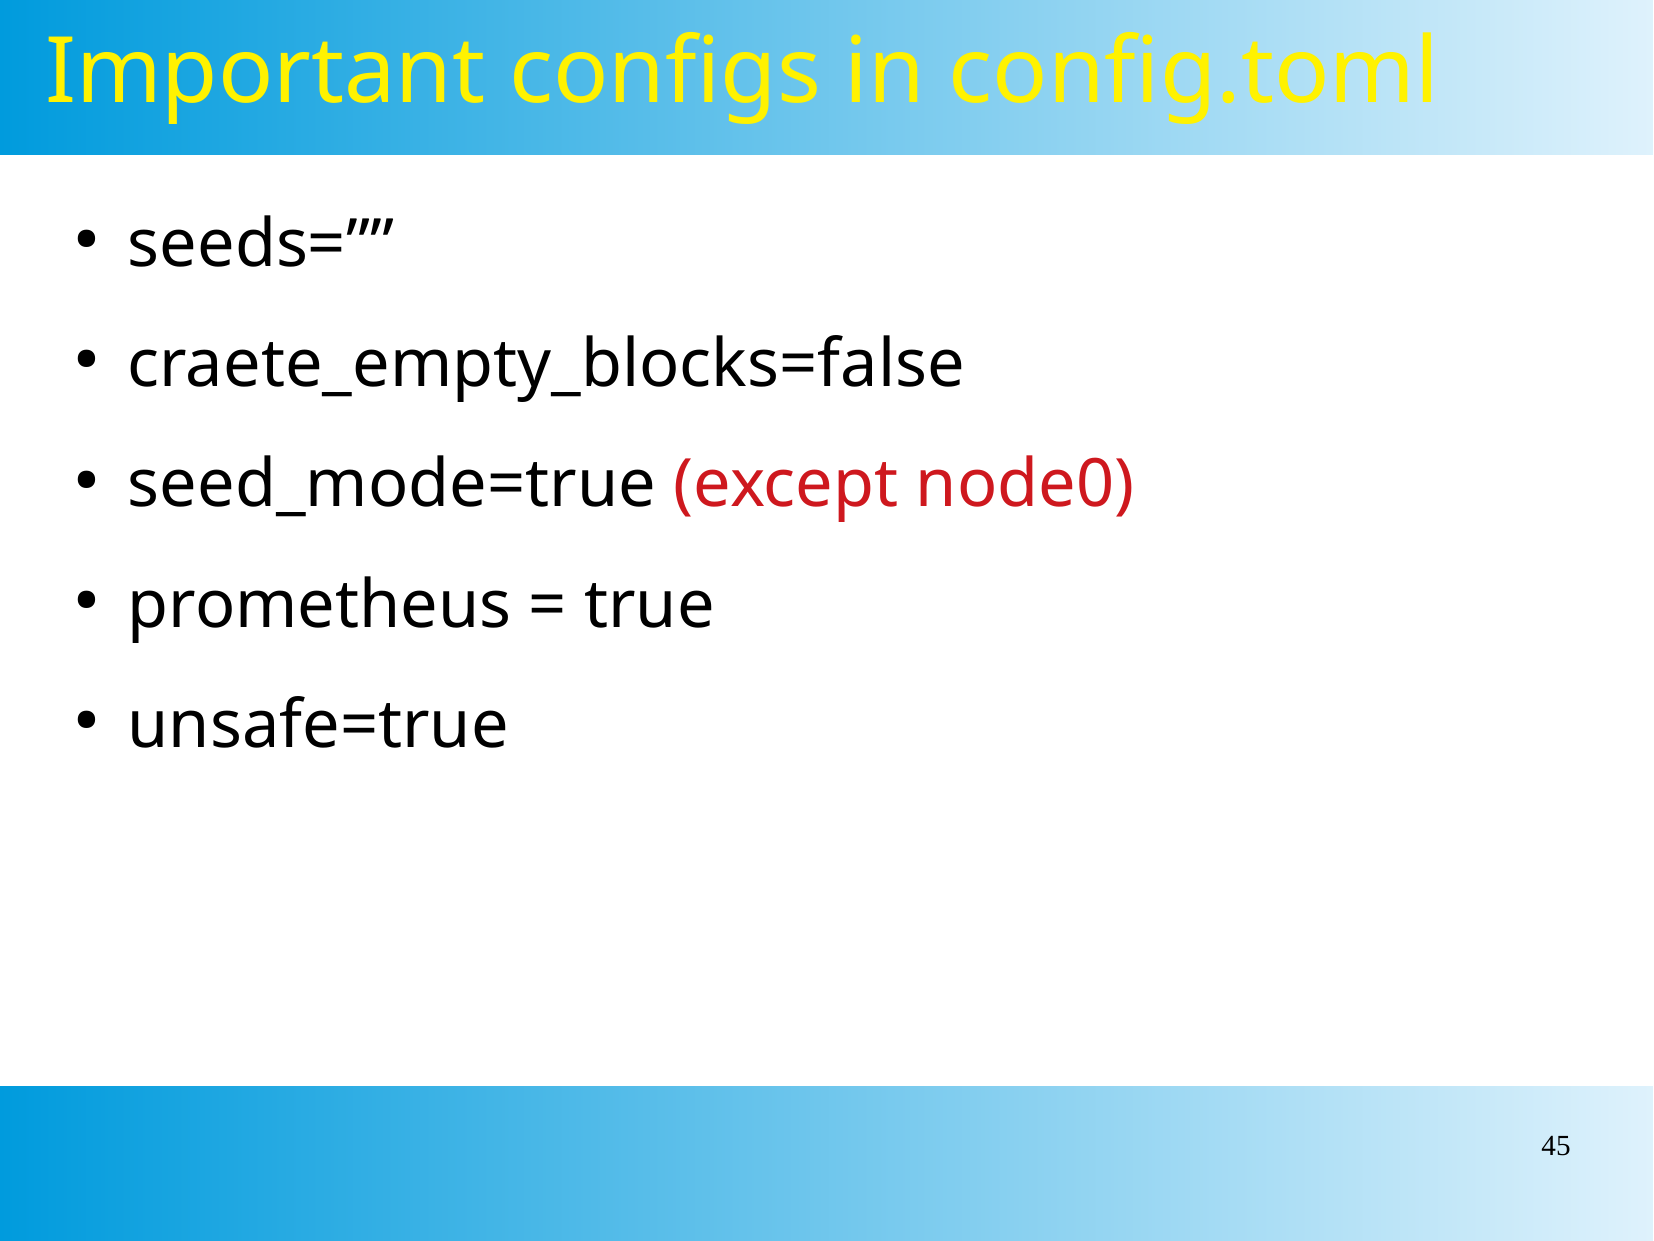

# Important configs in config.toml
seeds=””
craete_empty_blocks=false
seed_mode=true (except node0)
prometheus = true
unsafe=true
45